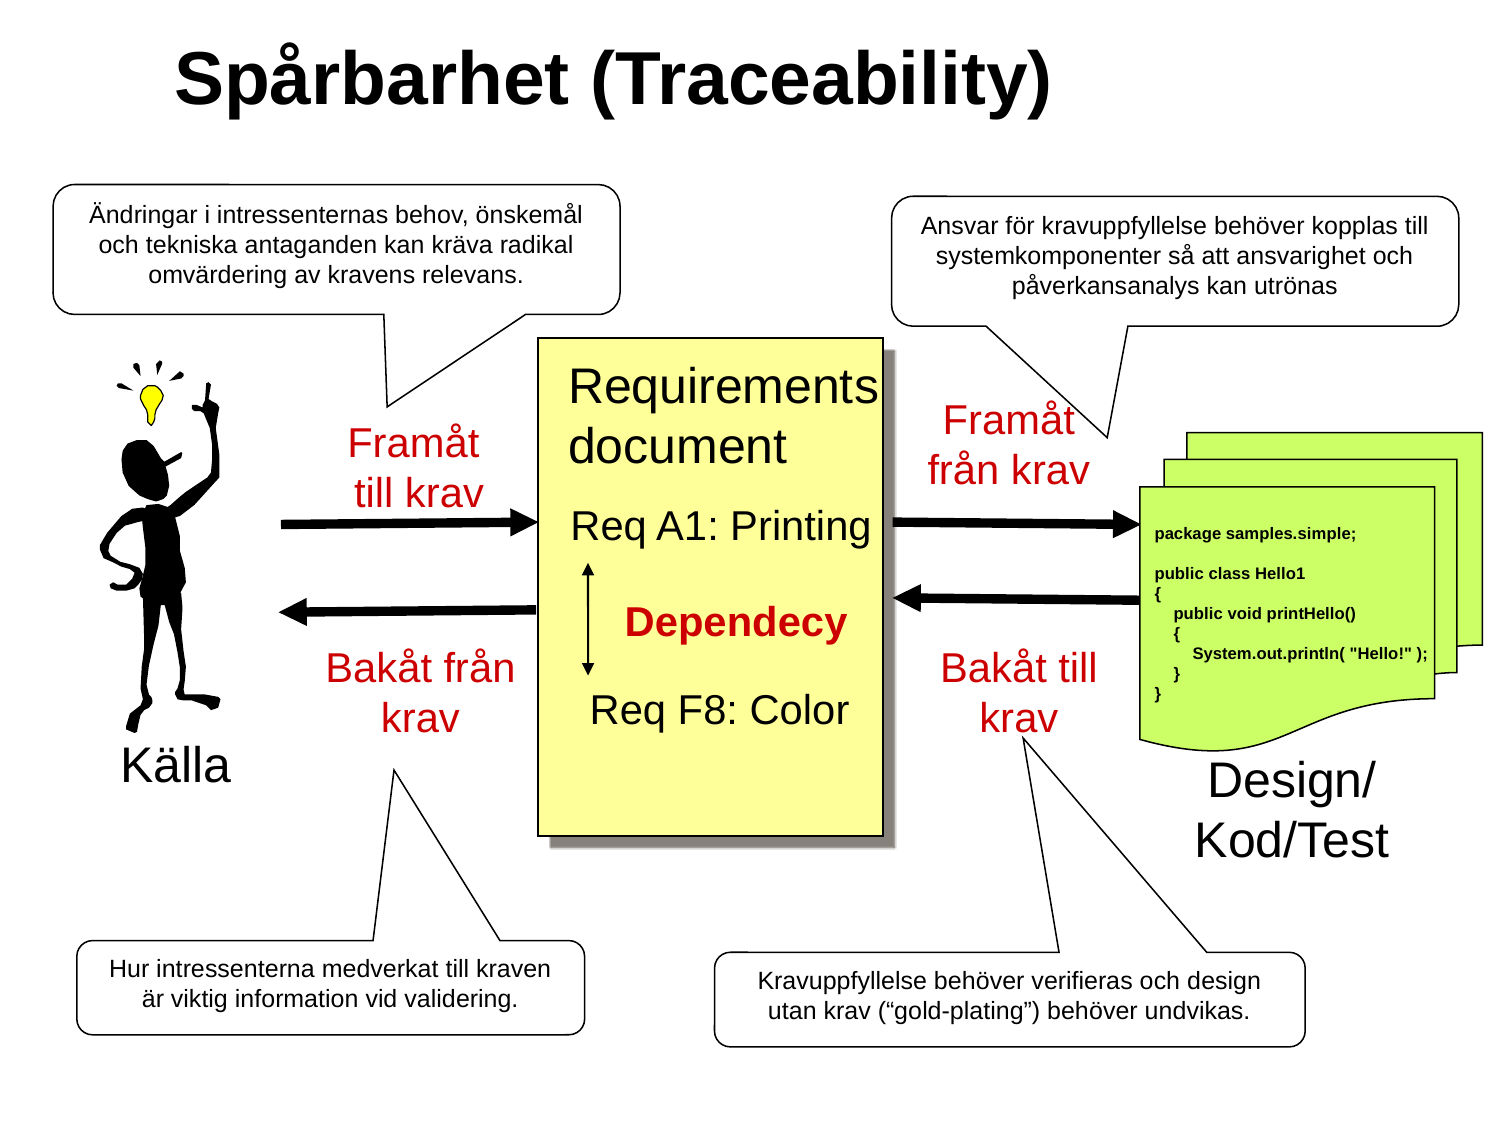

# Spårbarhet (Traceability)
Ändringar i intressenternas behov, önskemål och tekniska antaganden kan kräva radikal omvärdering av kravens relevans.
Ansvar för kravuppfyllelse behöver kopplas till systemkomponenter så att ansvarighet och påverkansanalys kan utrönas
Requirements
document
Framåt
från krav
Framåt
till krav
package samples.simple;
public class Hello1
{
 public void printHello()
 {
 System.out.println( "Hello!" );
 }
}
Req A1: Printing
Dependecy
Bakåt från
krav
Bakåt till
krav
Req F8: Color
Källa
Design/
Kod/Test
Hur intressenterna medverkat till kraven är viktig information vid validering.
Kravuppfyllelse behöver verifieras och design utan krav (“gold-plating”) behöver undvikas.